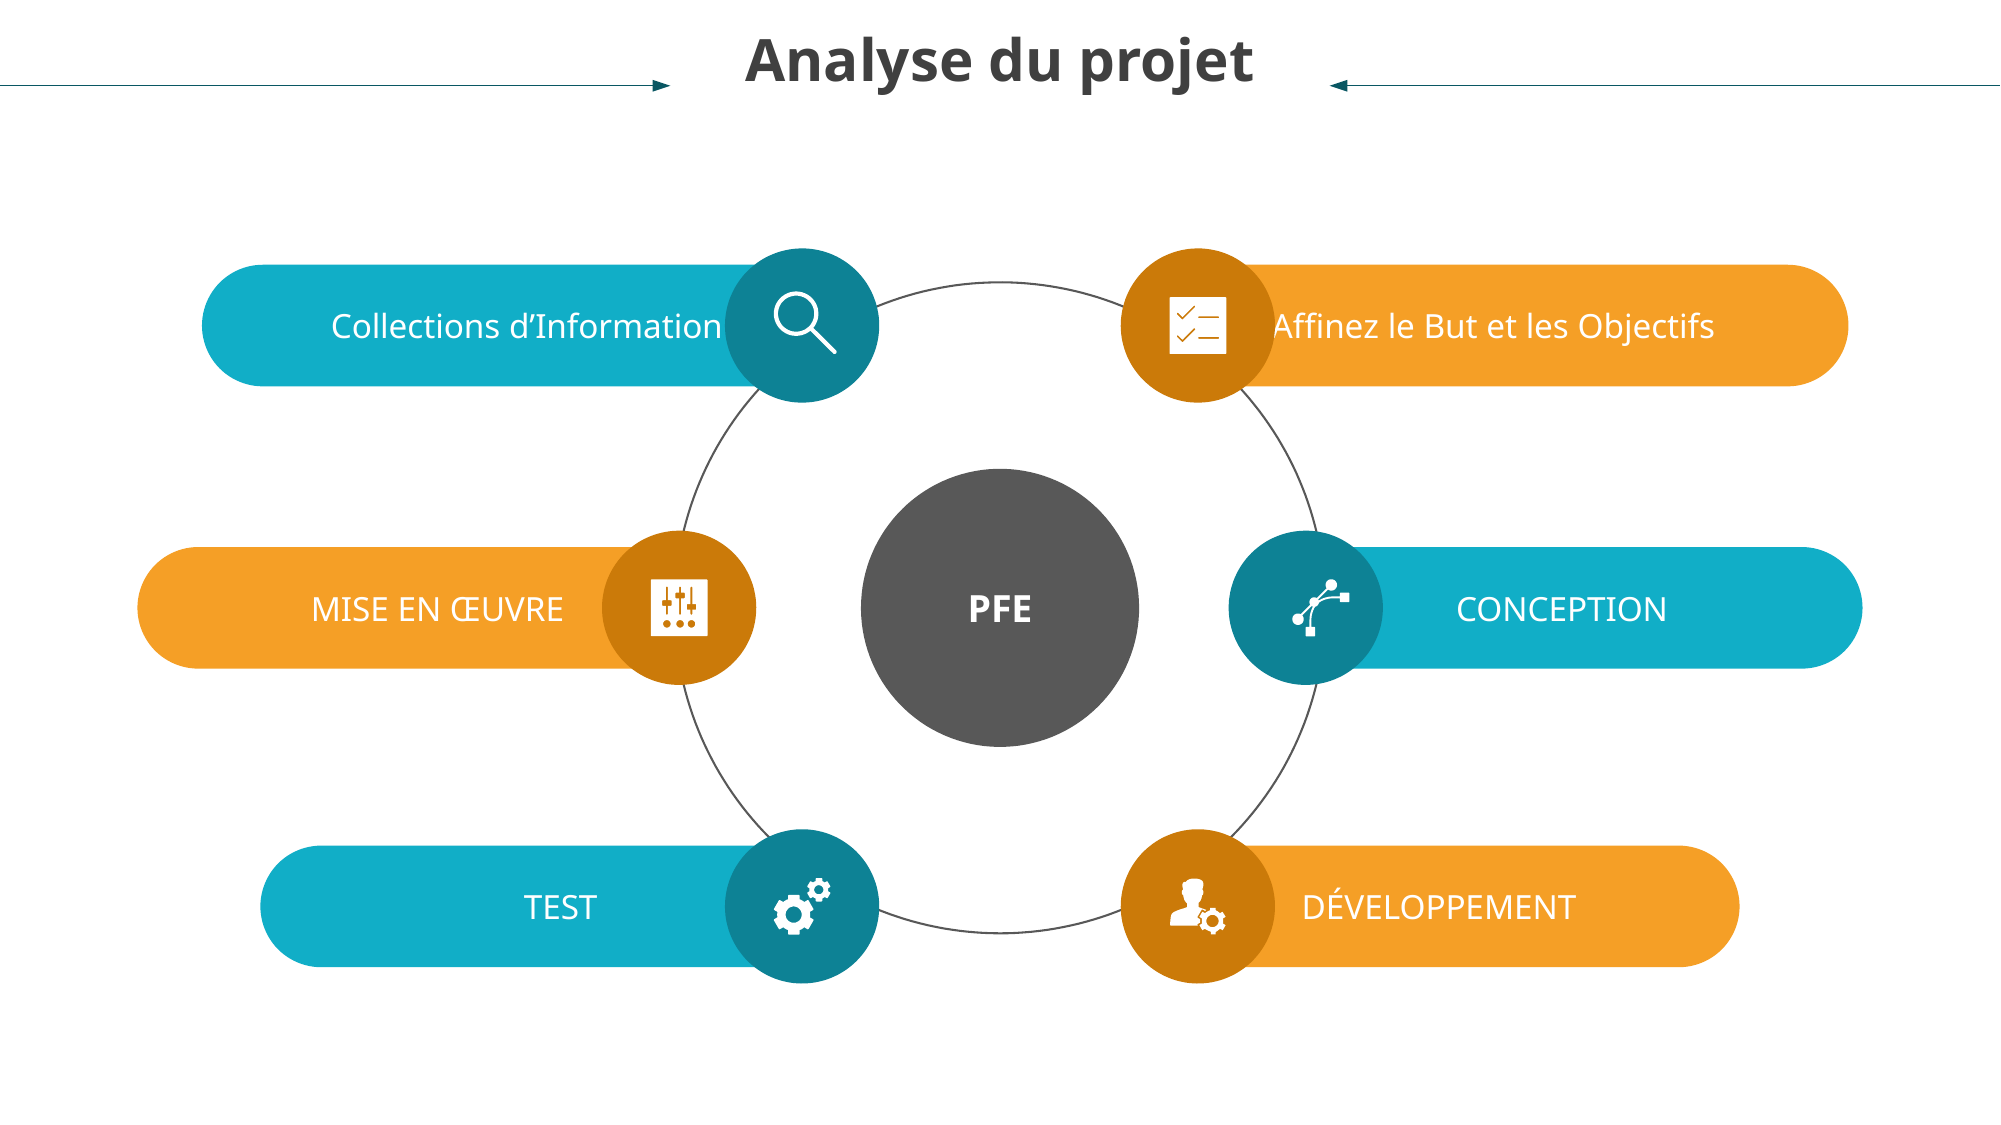

Analyse du projet
# Analyse du projet : diapositive 2
Collections d’Information
Affinez le But et les Objectifs
PFE
MISE EN ŒUVRE
CONCEPTION
TEST
DÉVELOPPEMENT